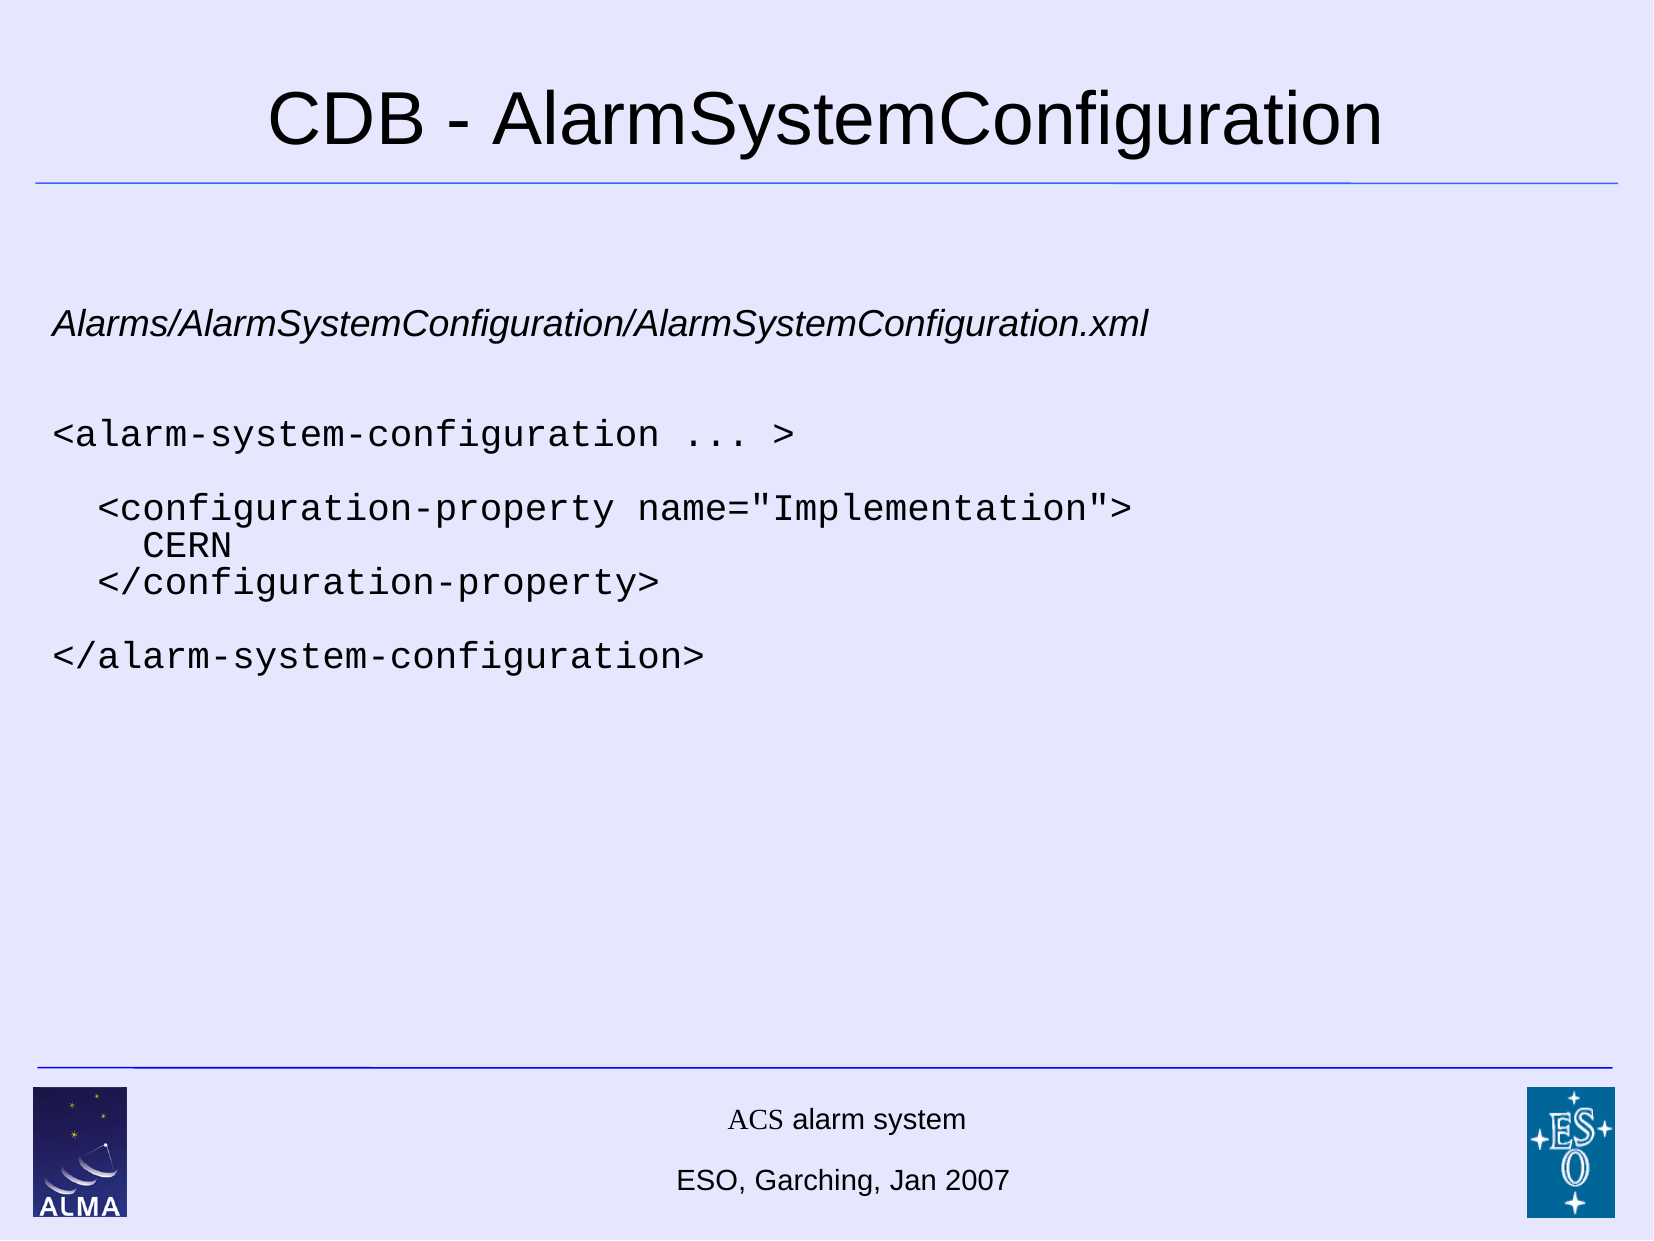

# CDB - AlarmSystemConfiguration
Alarms/AlarmSystemConfiguration/AlarmSystemConfiguration.xml
<alarm-system-configuration ... >
 <configuration-property name="Implementation">
 CERN
 </configuration-property>
</alarm-system-configuration>